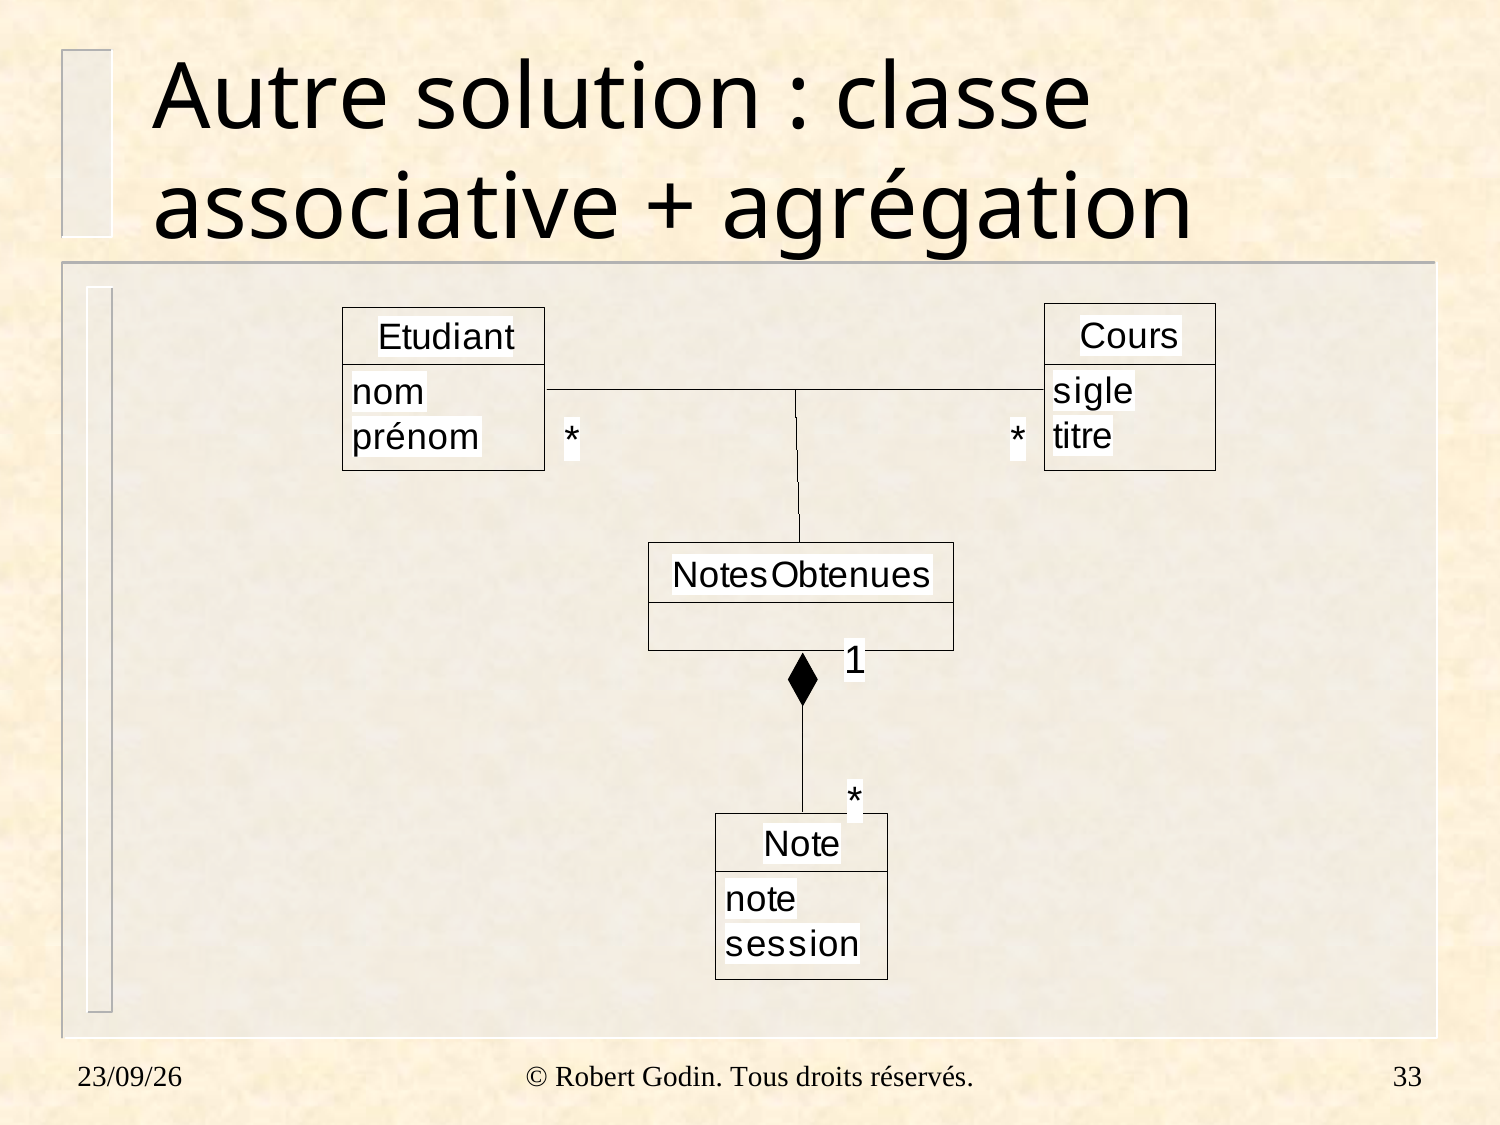

# Autre solution : classe associative + agrégation
© Robert Godin. Tous droits réservés.